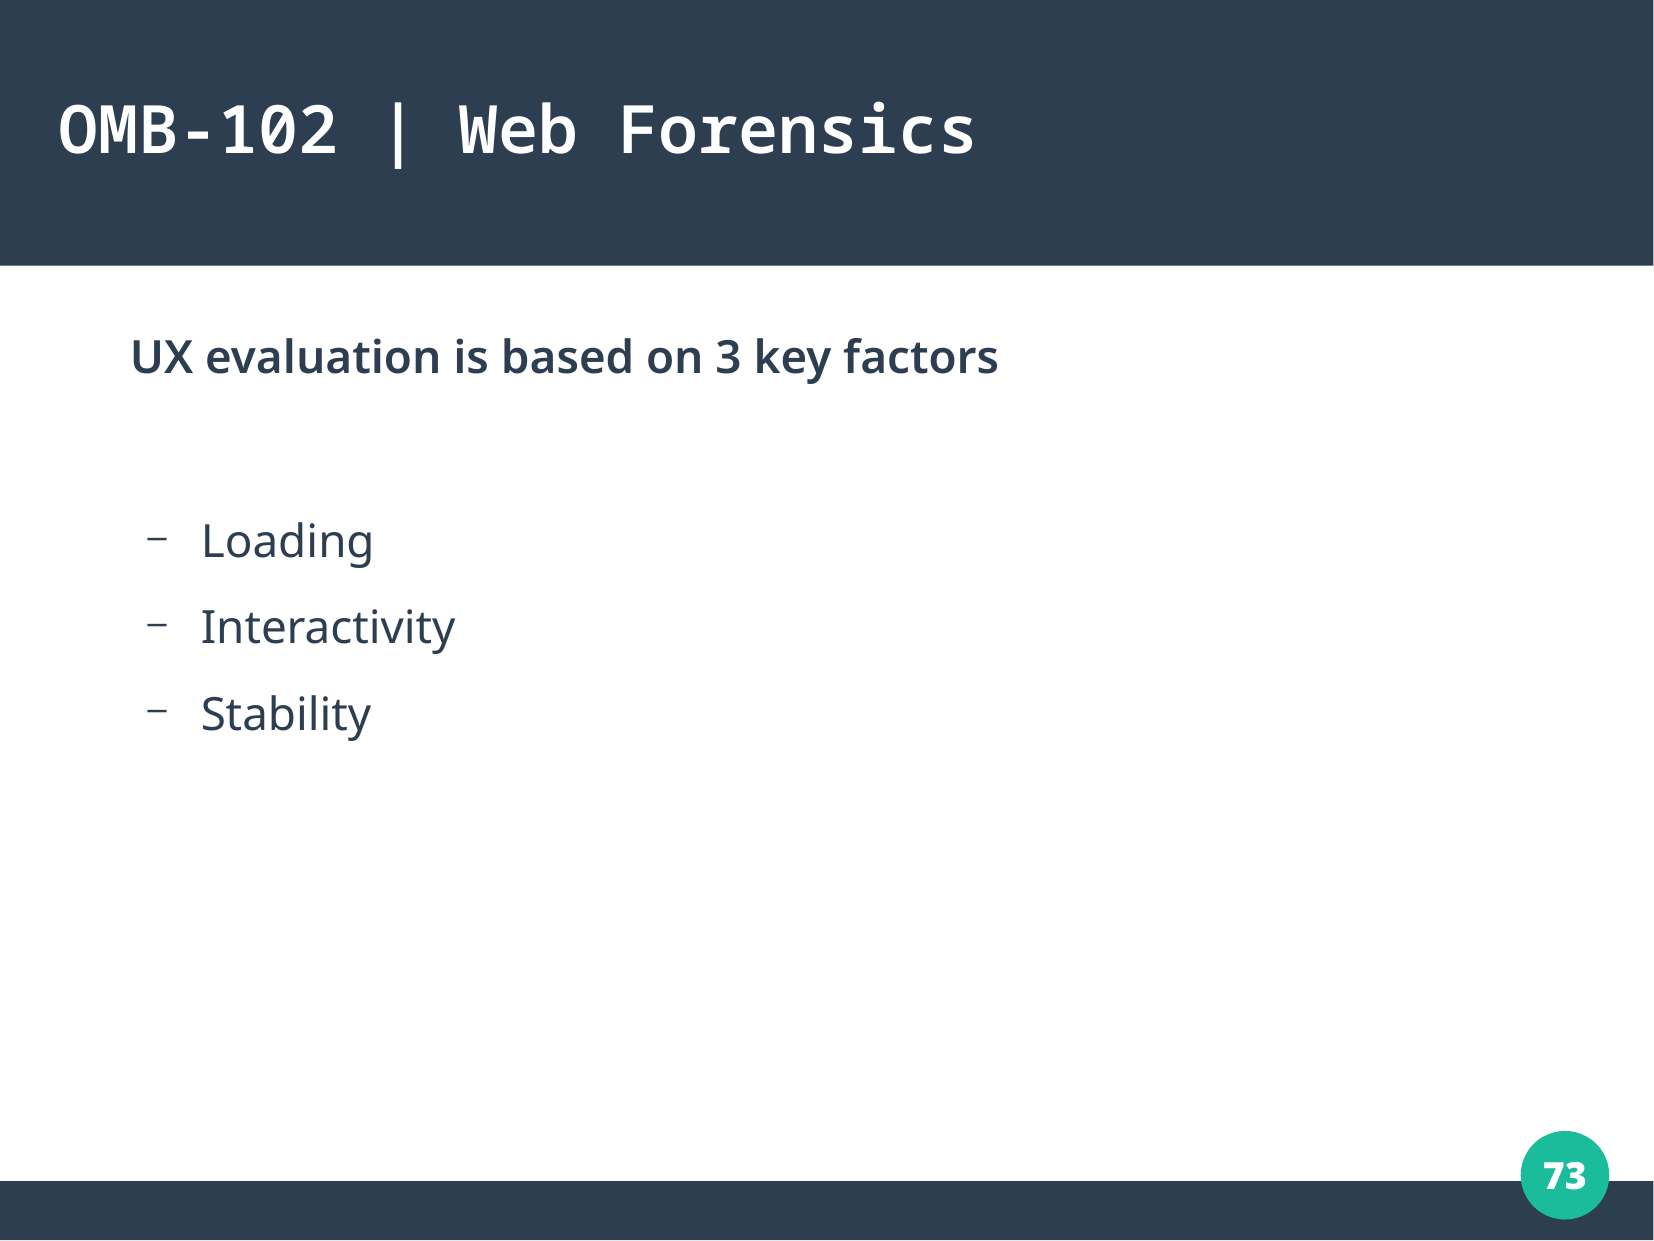

OMB-102 | Web Forensics
# UX evaluation is based on 3 key factors
Loading
Interactivity
Stability
73